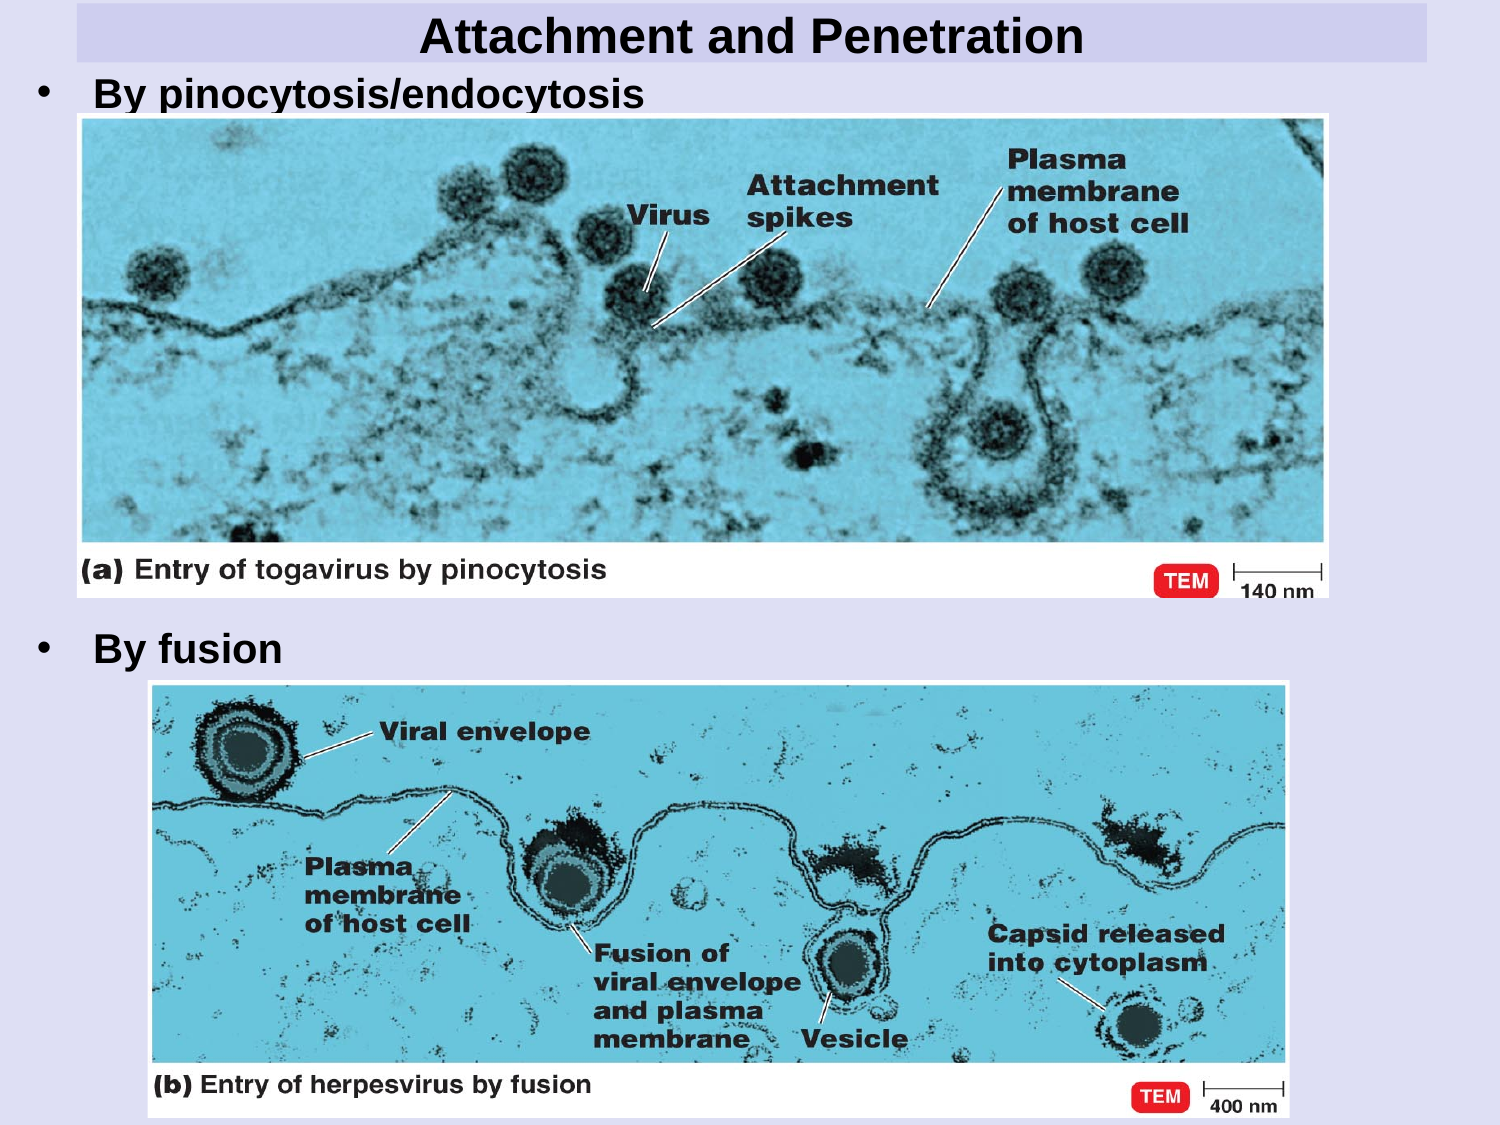

# Attachment and Penetration
By pinocytosis/endocytosis
By fusion